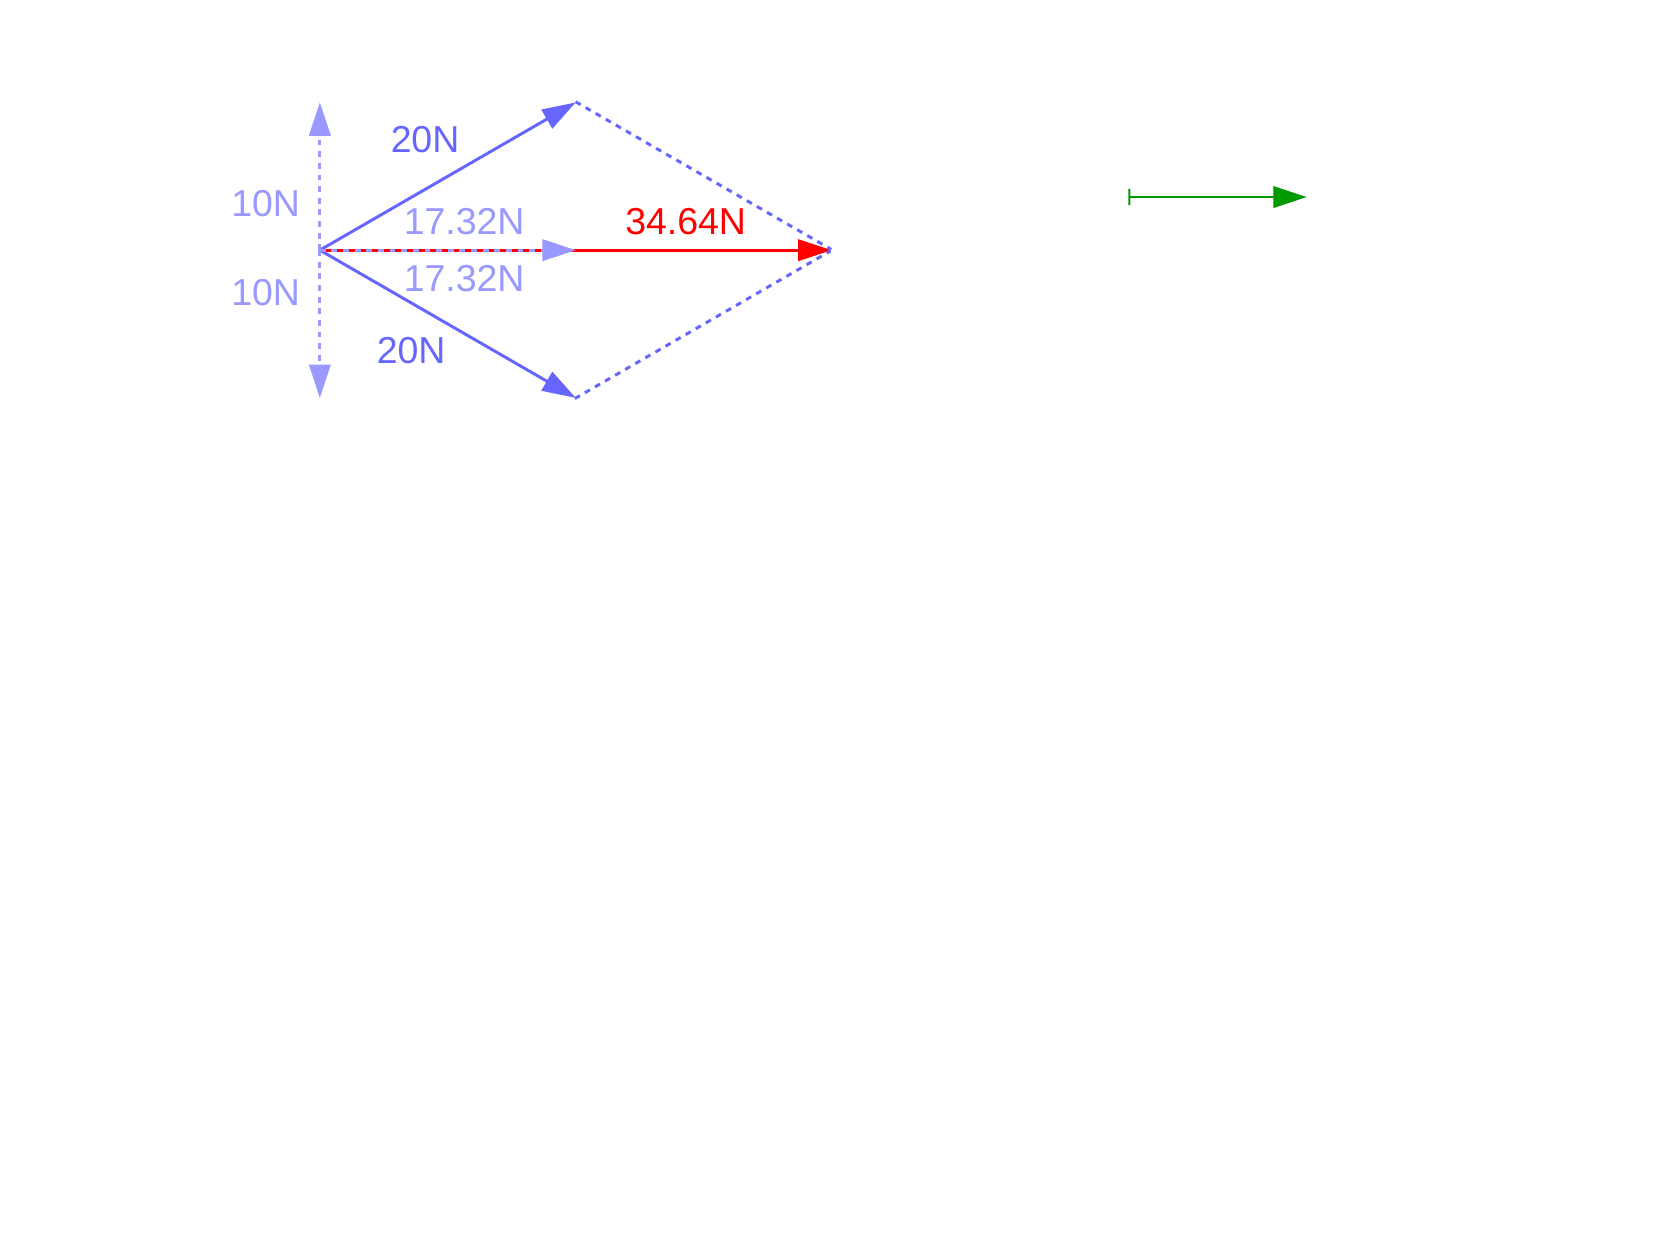

20N
10N
34.64N
17.32N
17.32N
10N
20N